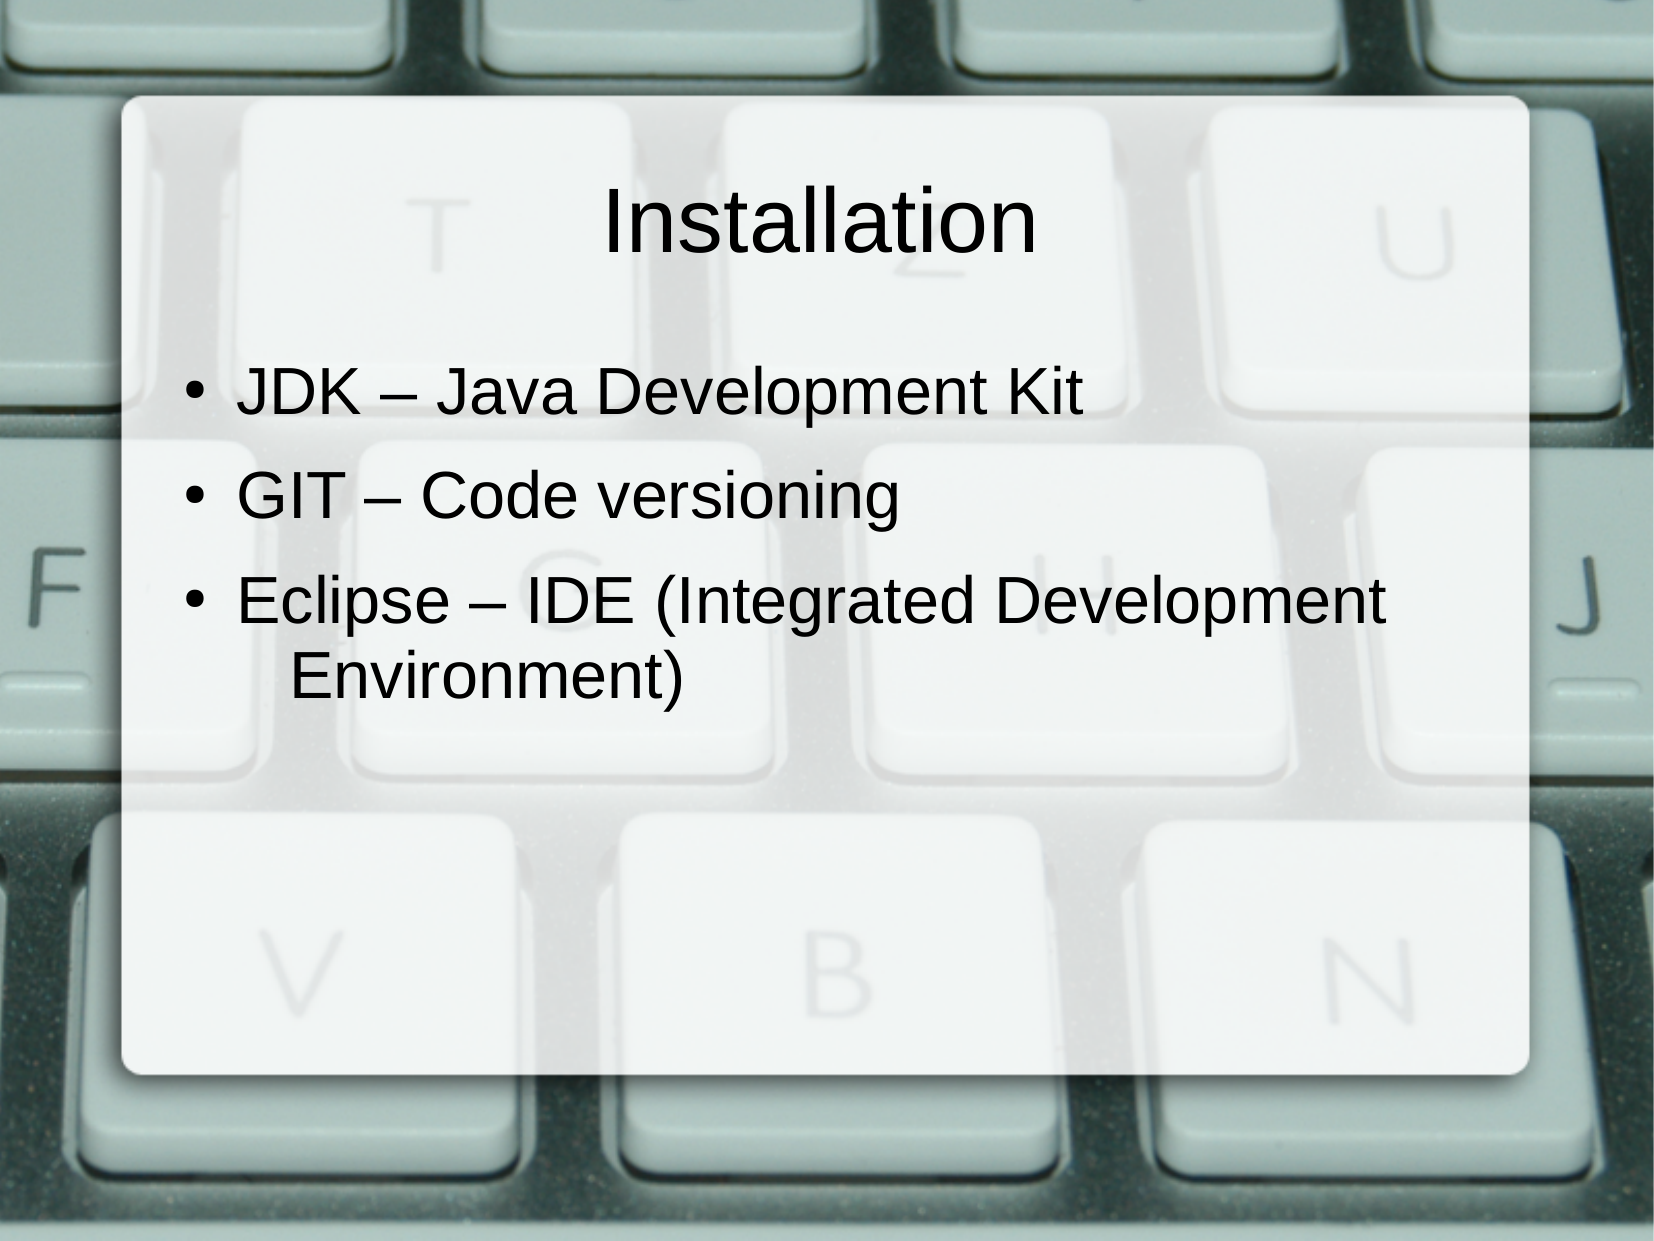

# Installation
JDK – Java Development Kit
GIT – Code versioning
Eclipse – IDE (Integrated Development Environment)